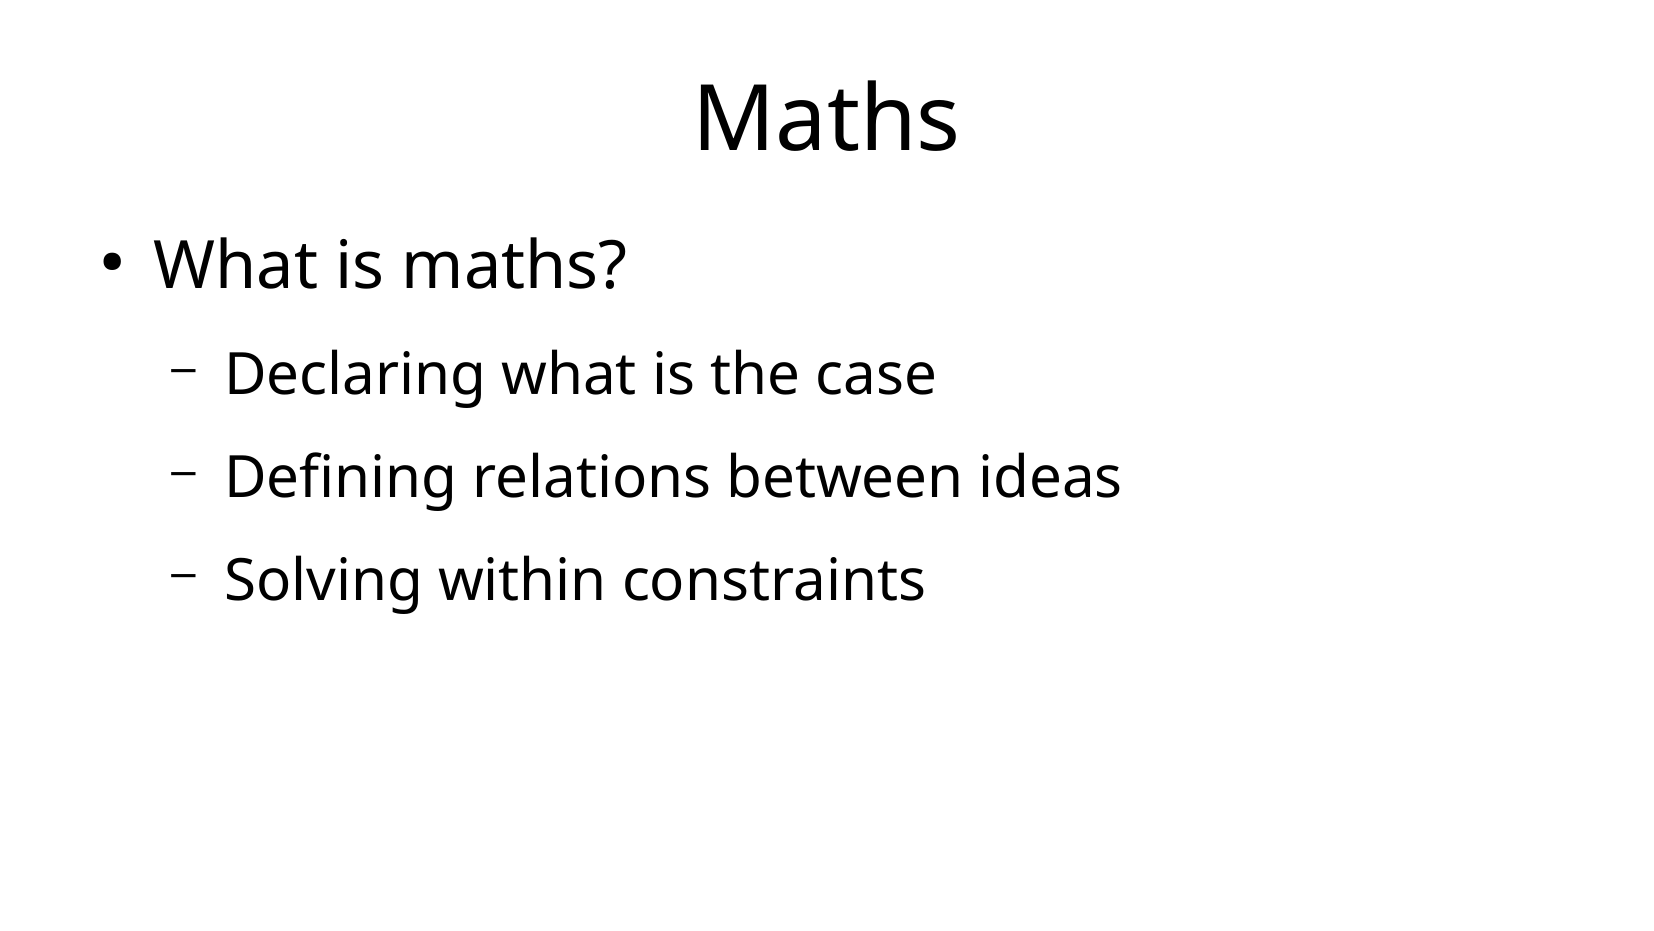

# Maths
What is maths?
Declaring what is the case
Defining relations between ideas
Solving within constraints